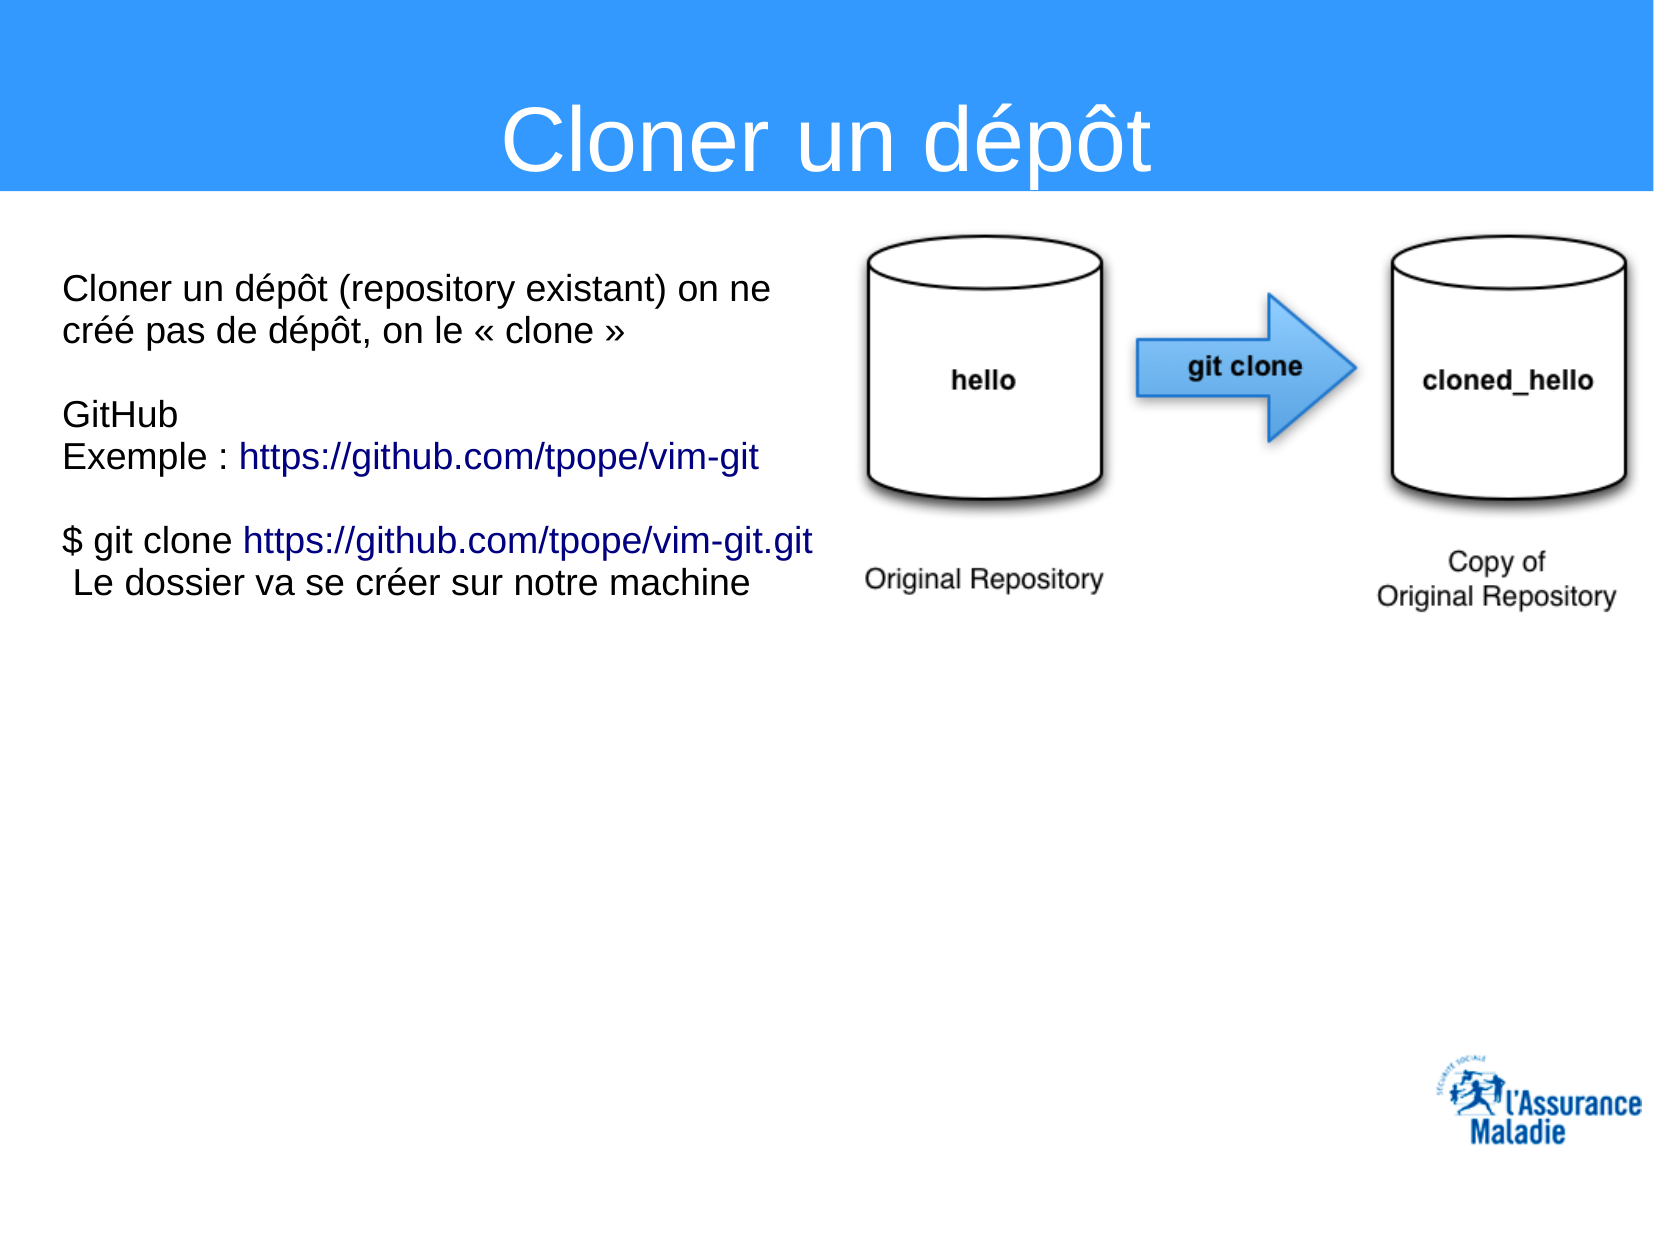

# Cloner un dépôt
Cloner un dépôt (repository existant) on ne créé pas de dépôt, on le « clone »
GitHub
Exemple : https://github.com/tpope/vim-git
$ git clone https://github.com/tpope/vim-git.git
 Le dossier va se créer sur notre machine